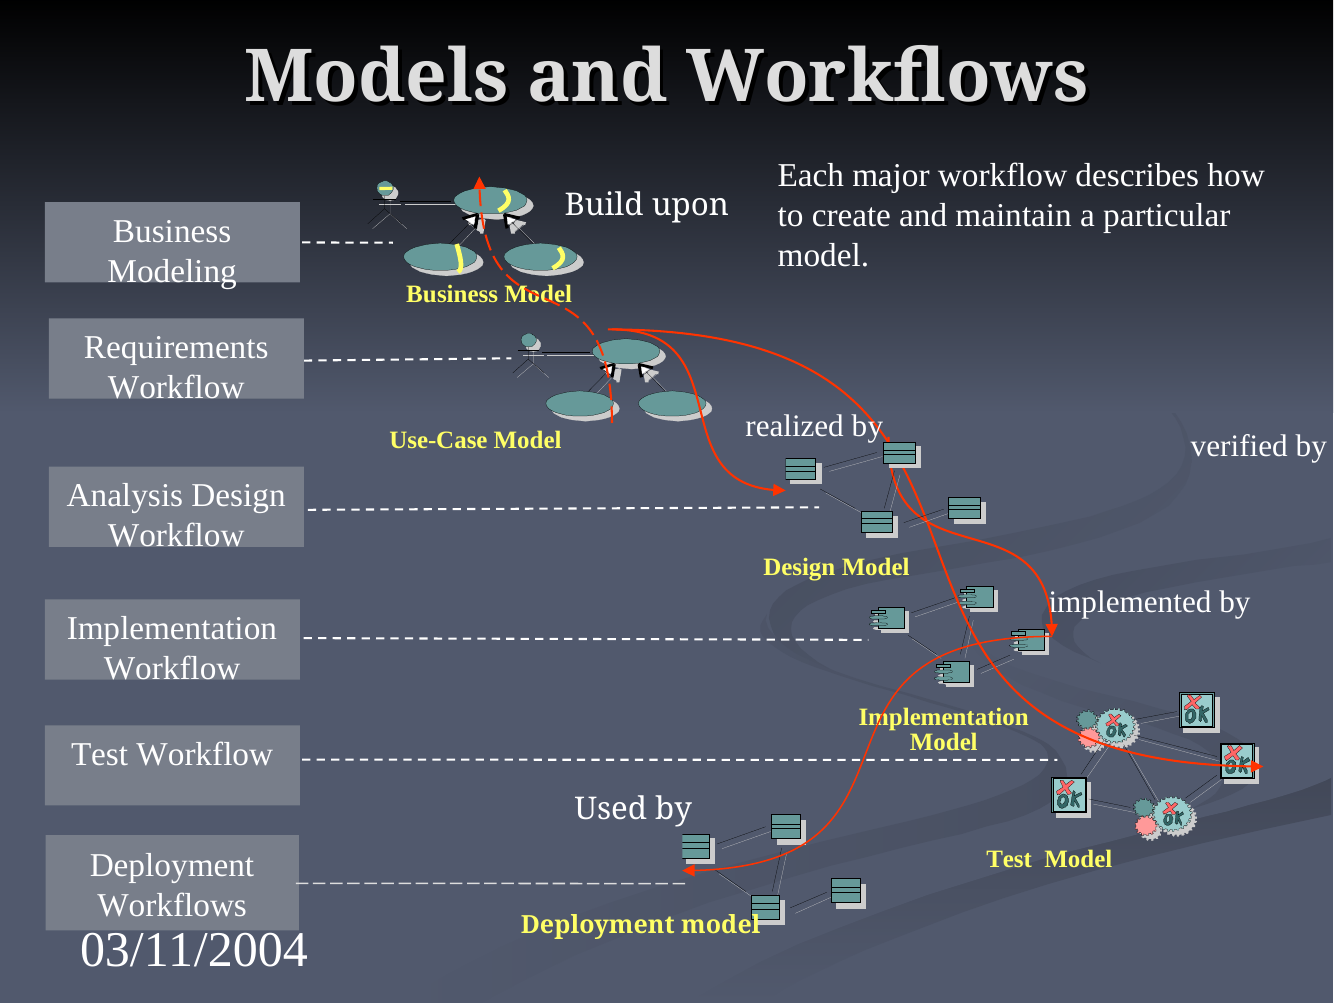

# Models and Workflows
Each major workflow describes how to create and maintain a particular model.
Build upon
Requirements
Workflow
Use-Case Model
Business
Modeling
Business Model
verified by
Test Workflow
Test Model
Analysis Design
Workflow
Design Model
realized by
implemented by
Implementation
Workflow
Implementation
Model
Used by
Deployment Workflows
Deployment model
03/11/2004